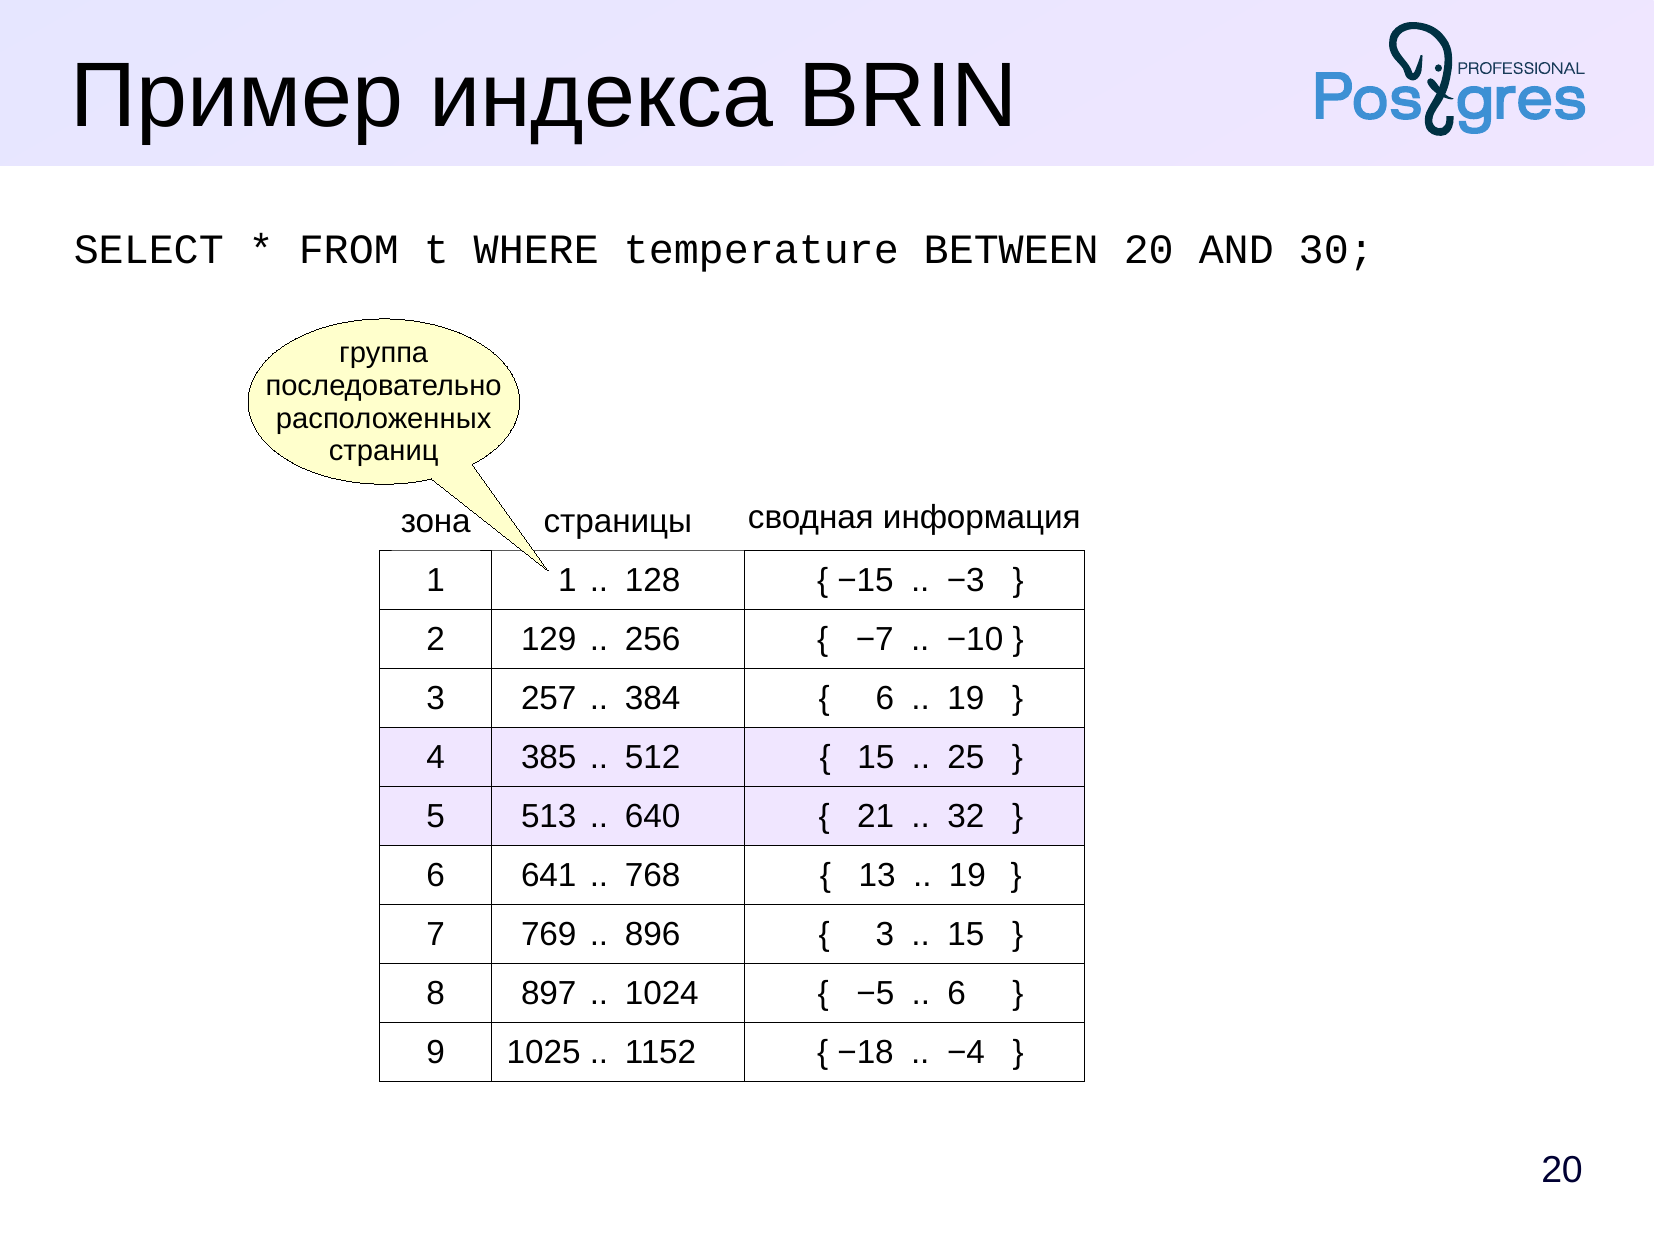

# Пример индекса BRIN
SELECT * FROM t WHERE temperature BETWEEN 20 AND 30;
группа
последовательно
расположенных
страниц
зона
страницы
сводная информация
1
	1	..	128
	{ −15	..	−3 }
2
	129	..	256
	{ −7	..	−10 }
3
	257	..	384
	{ 6	..	19 }
	{ 6	..	19 }
4
	385	..	512
	{ 15	..	25 }
5
	513	..	640
	{ 21	..	32 }
6
	641	..	768
	{ 13	..	19 }
7
	769	..	896
	{ 3	..	15 }
8
	897	..	1024
	{ −5	..	6 }
9
	1025	..	1152
	{ −18	..	−4 }